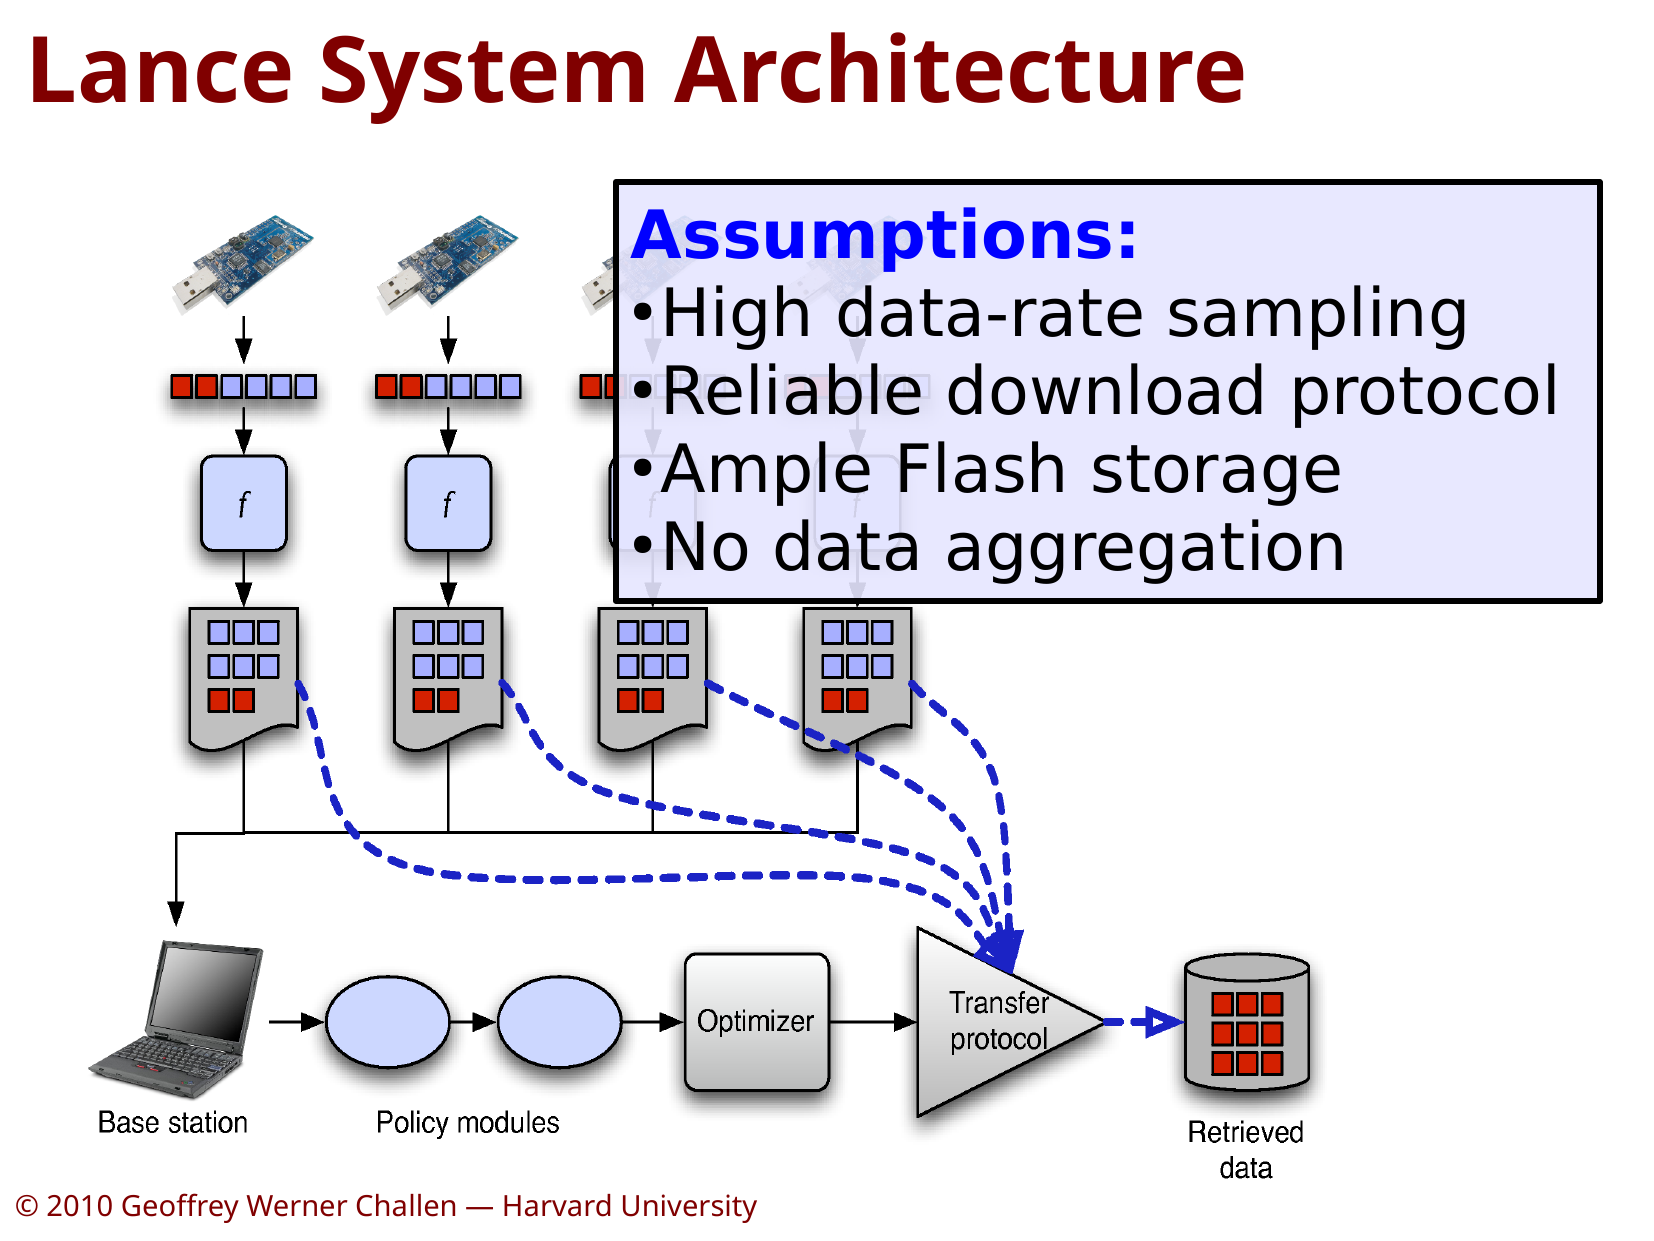

# Lance System Architecture
Assumptions:
High data-rate sampling
Reliable download protocol
Ample Flash storage
No data aggregation